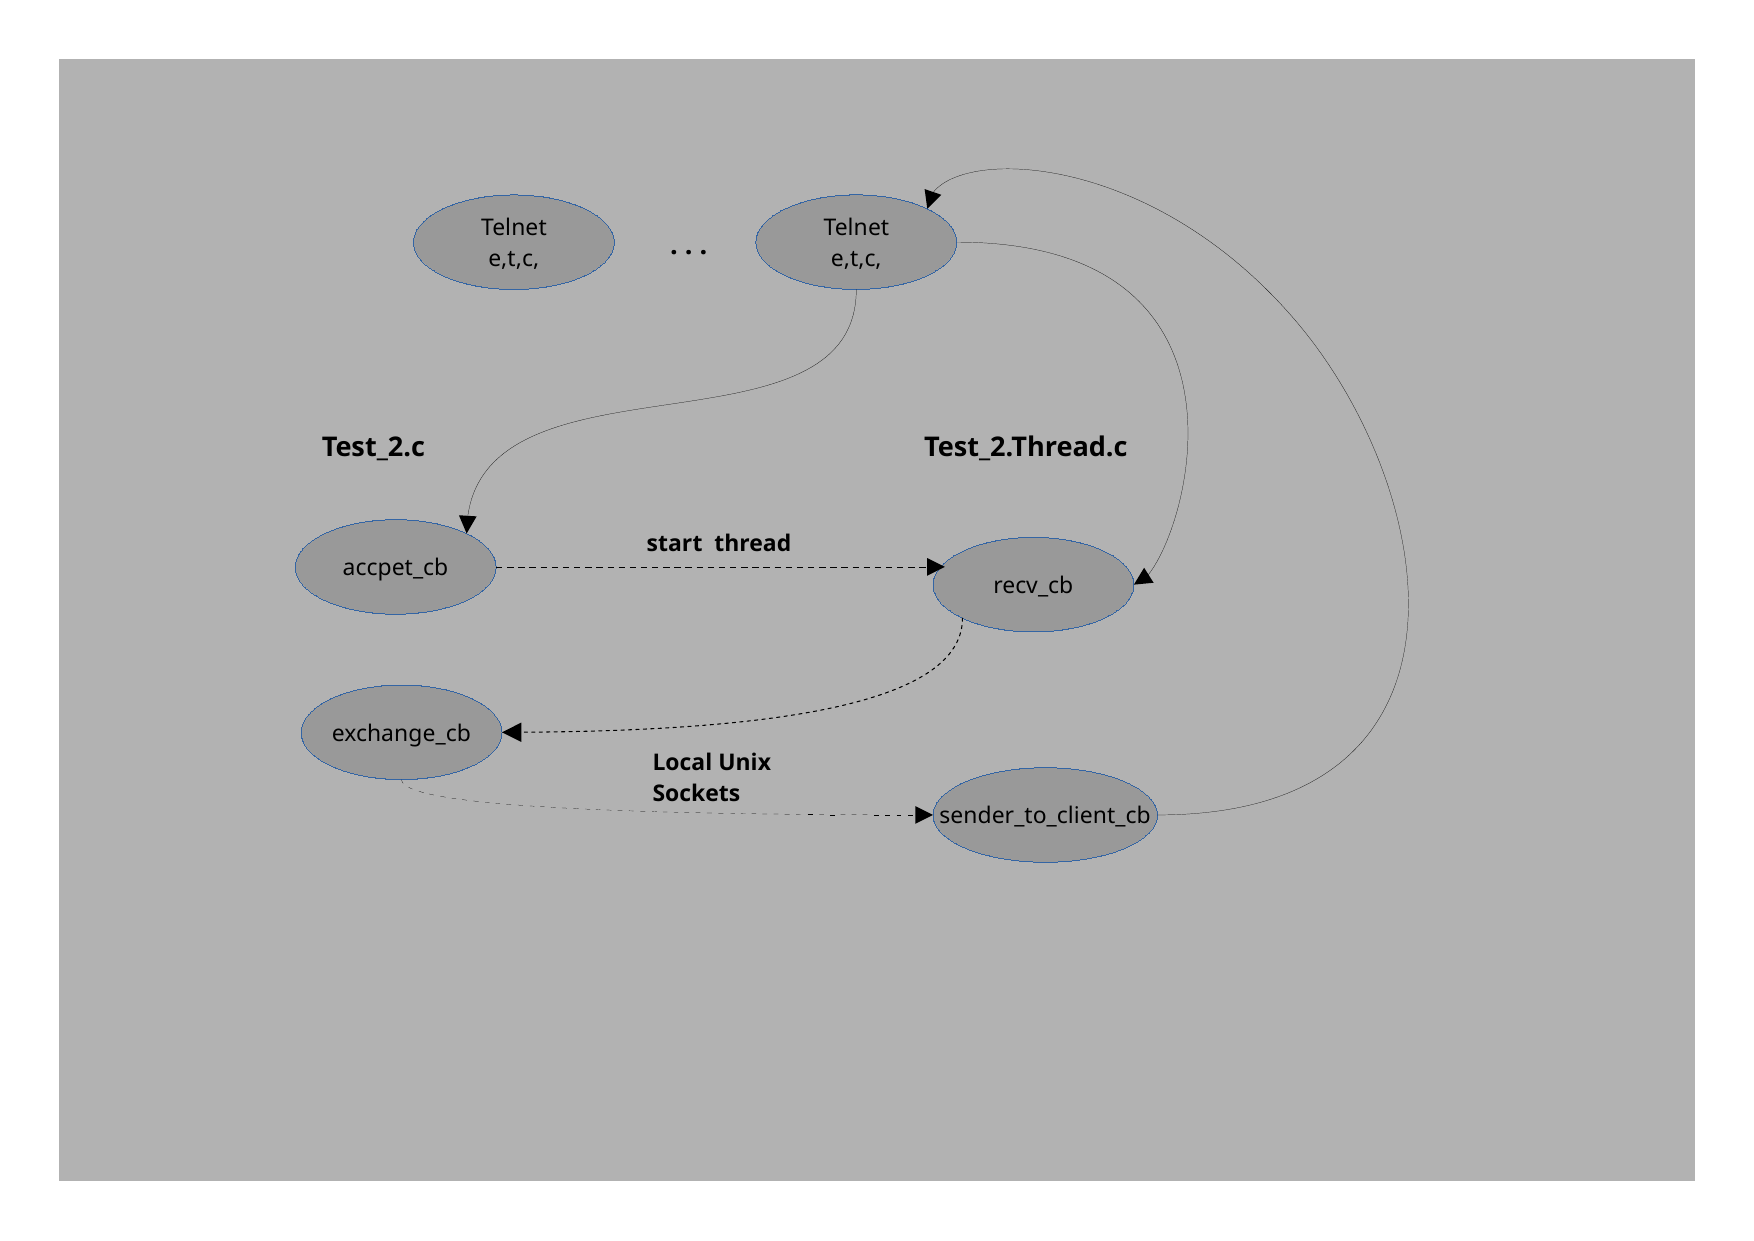

Telnet
e,t,c,
Telnet
e,t,c,
. . .
Test_2.c
Test_2.Thread.c
accpet_cb
start thread
recv_cb
exchange_cb
Local Unix Sockets
sender_to_client_cb